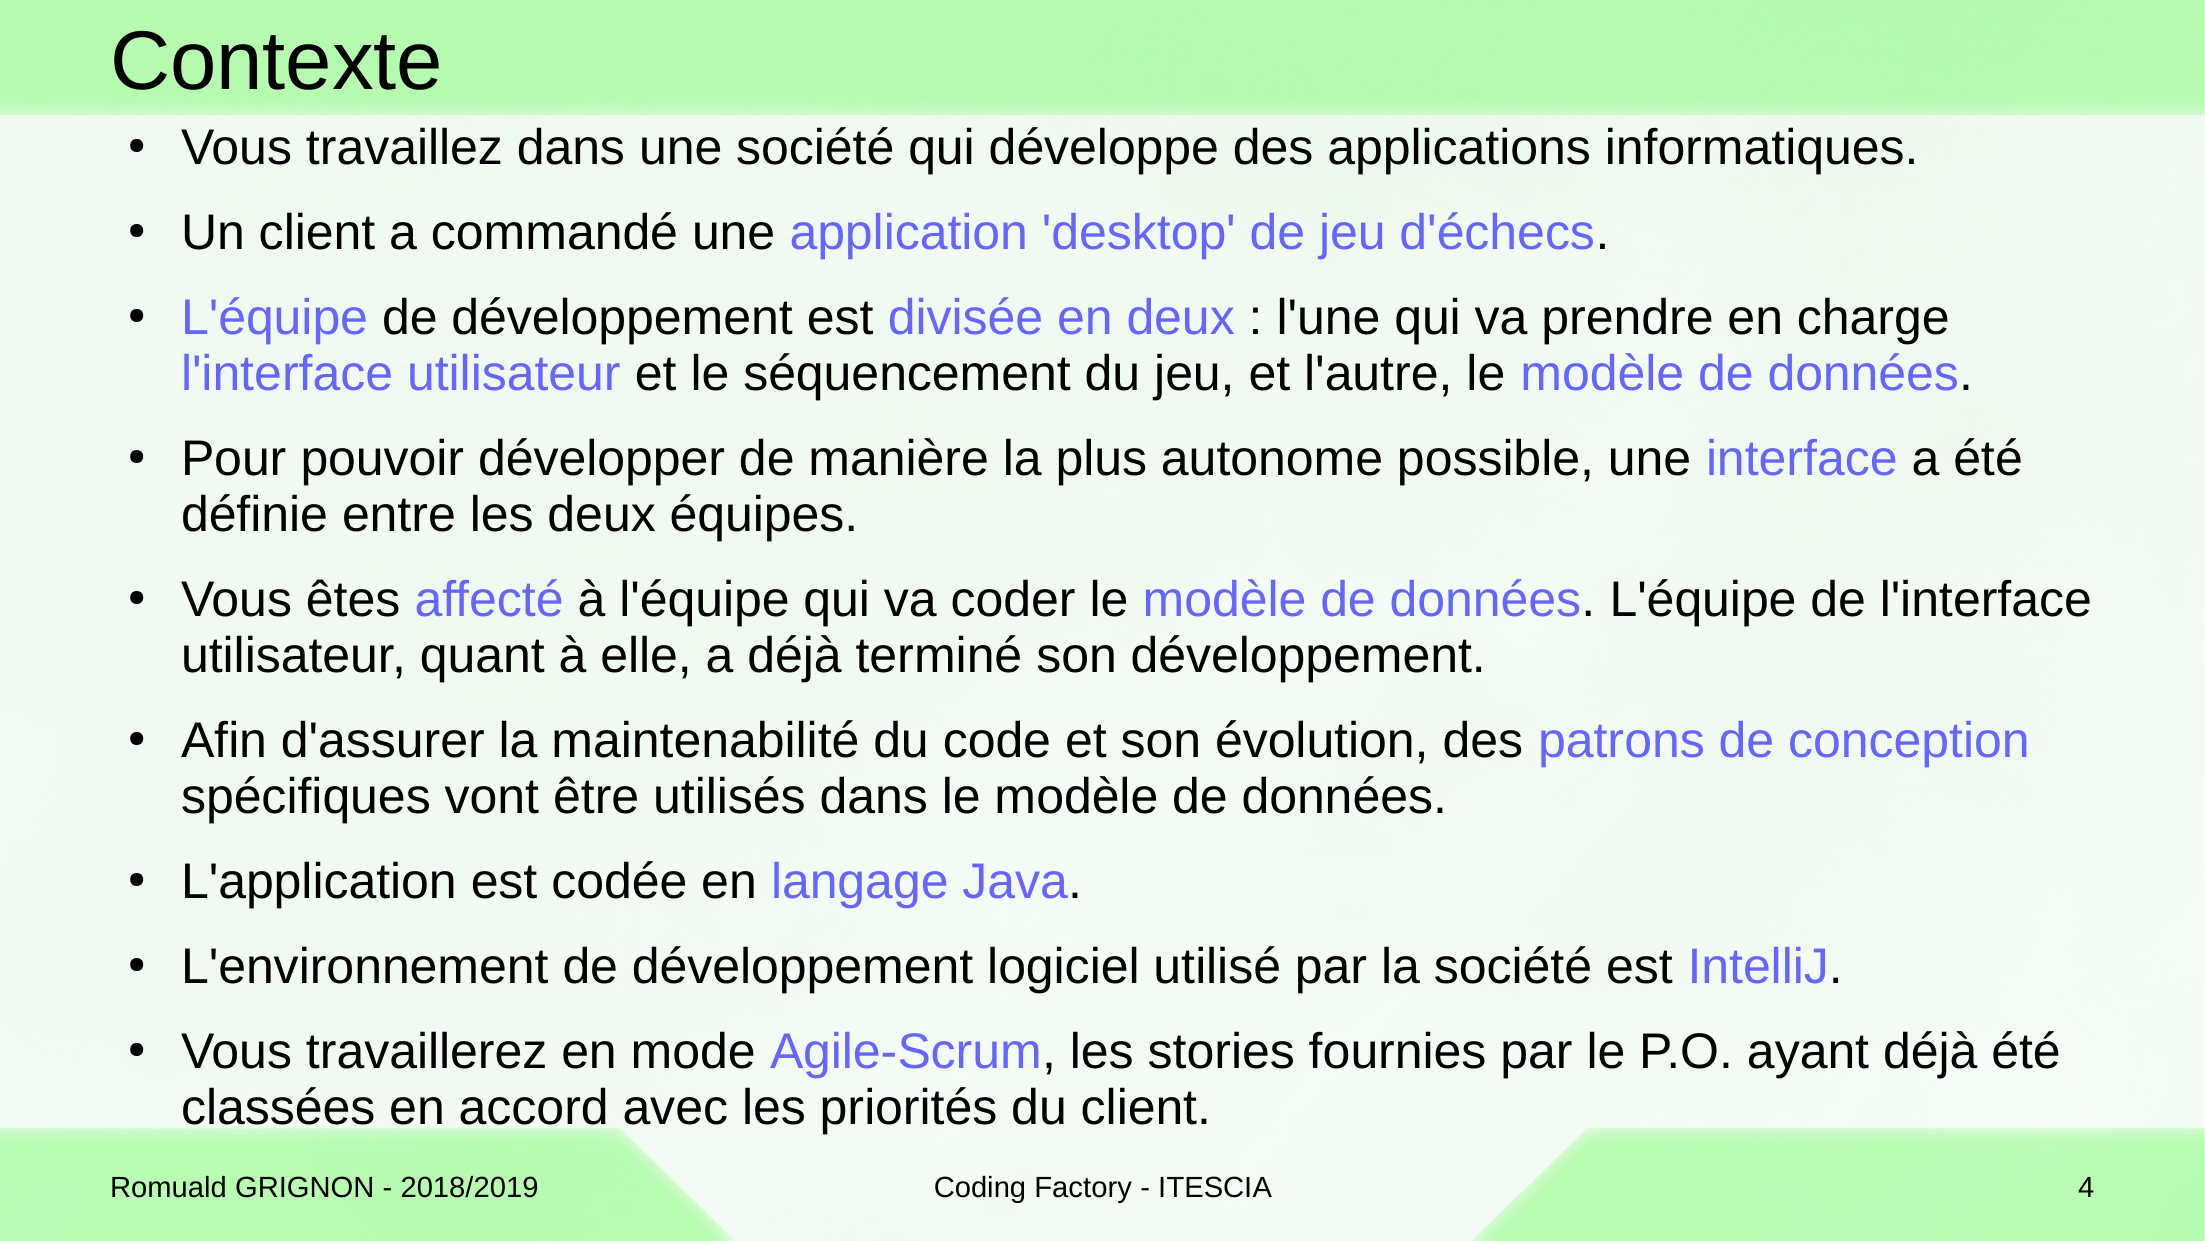

# Contexte
Vous travaillez dans une société qui développe des applications informatiques.
Un client a commandé une application 'desktop' de jeu d'échecs.
L'équipe de développement est divisée en deux : l'une qui va prendre en charge l'interface utilisateur et le séquencement du jeu, et l'autre, le modèle de données.
Pour pouvoir développer de manière la plus autonome possible, une interface a été définie entre les deux équipes.
Vous êtes affecté à l'équipe qui va coder le modèle de données. L'équipe de l'interface utilisateur, quant à elle, a déjà terminé son développement.
Afin d'assurer la maintenabilité du code et son évolution, des patrons de conception spécifiques vont être utilisés dans le modèle de données.
L'application est codée en langage Java.
L'environnement de développement logiciel utilisé par la société est IntelliJ.
Vous travaillerez en mode Agile-Scrum, les stories fournies par le P.O. ayant déjà été classées en accord avec les priorités du client.
Romuald GRIGNON - 2018/2019
Coding Factory - ITESCIA
4